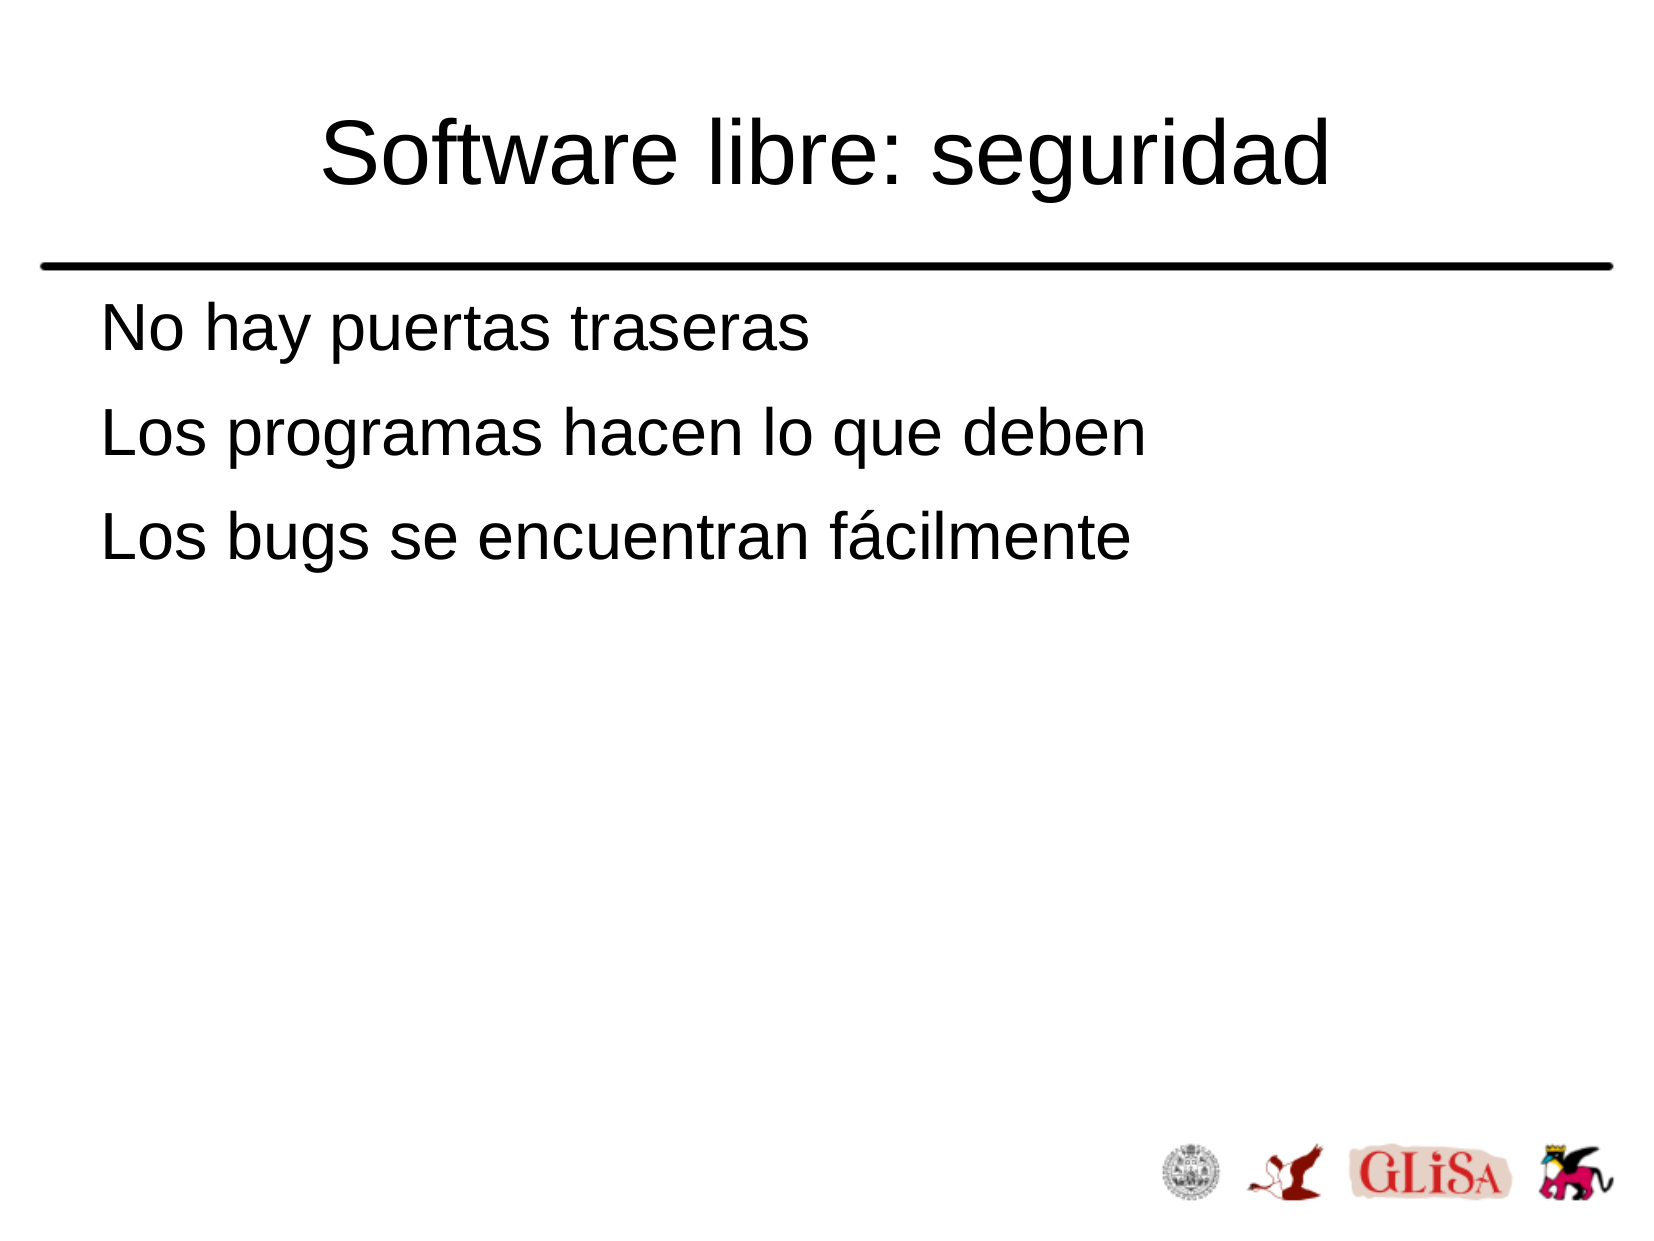

# Software libre: seguridad
No hay puertas traseras
Los programas hacen lo que deben
Los bugs se encuentran fácilmente